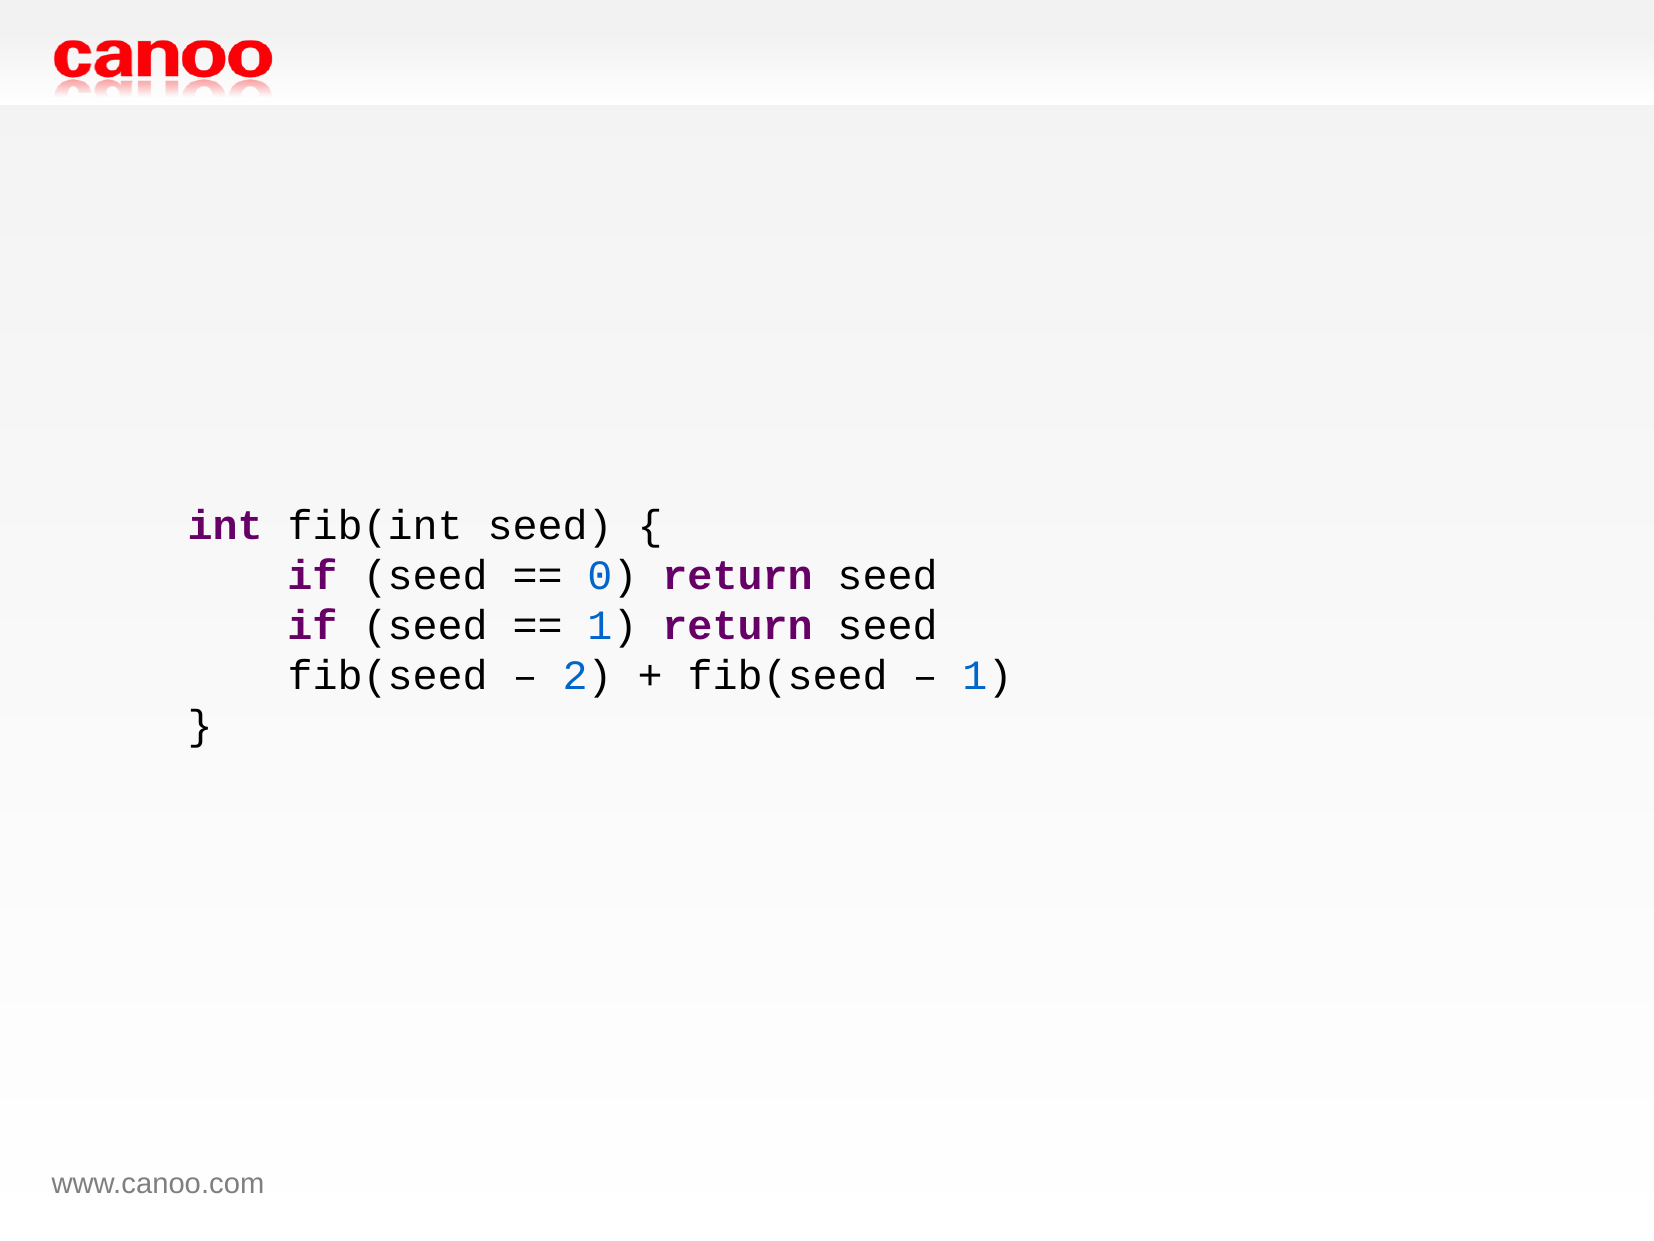

int fib(int seed) {
 if (seed == 0) return seed
 if (seed == 1) return seed
 fib(seed – 2) + fib(seed – 1)
}